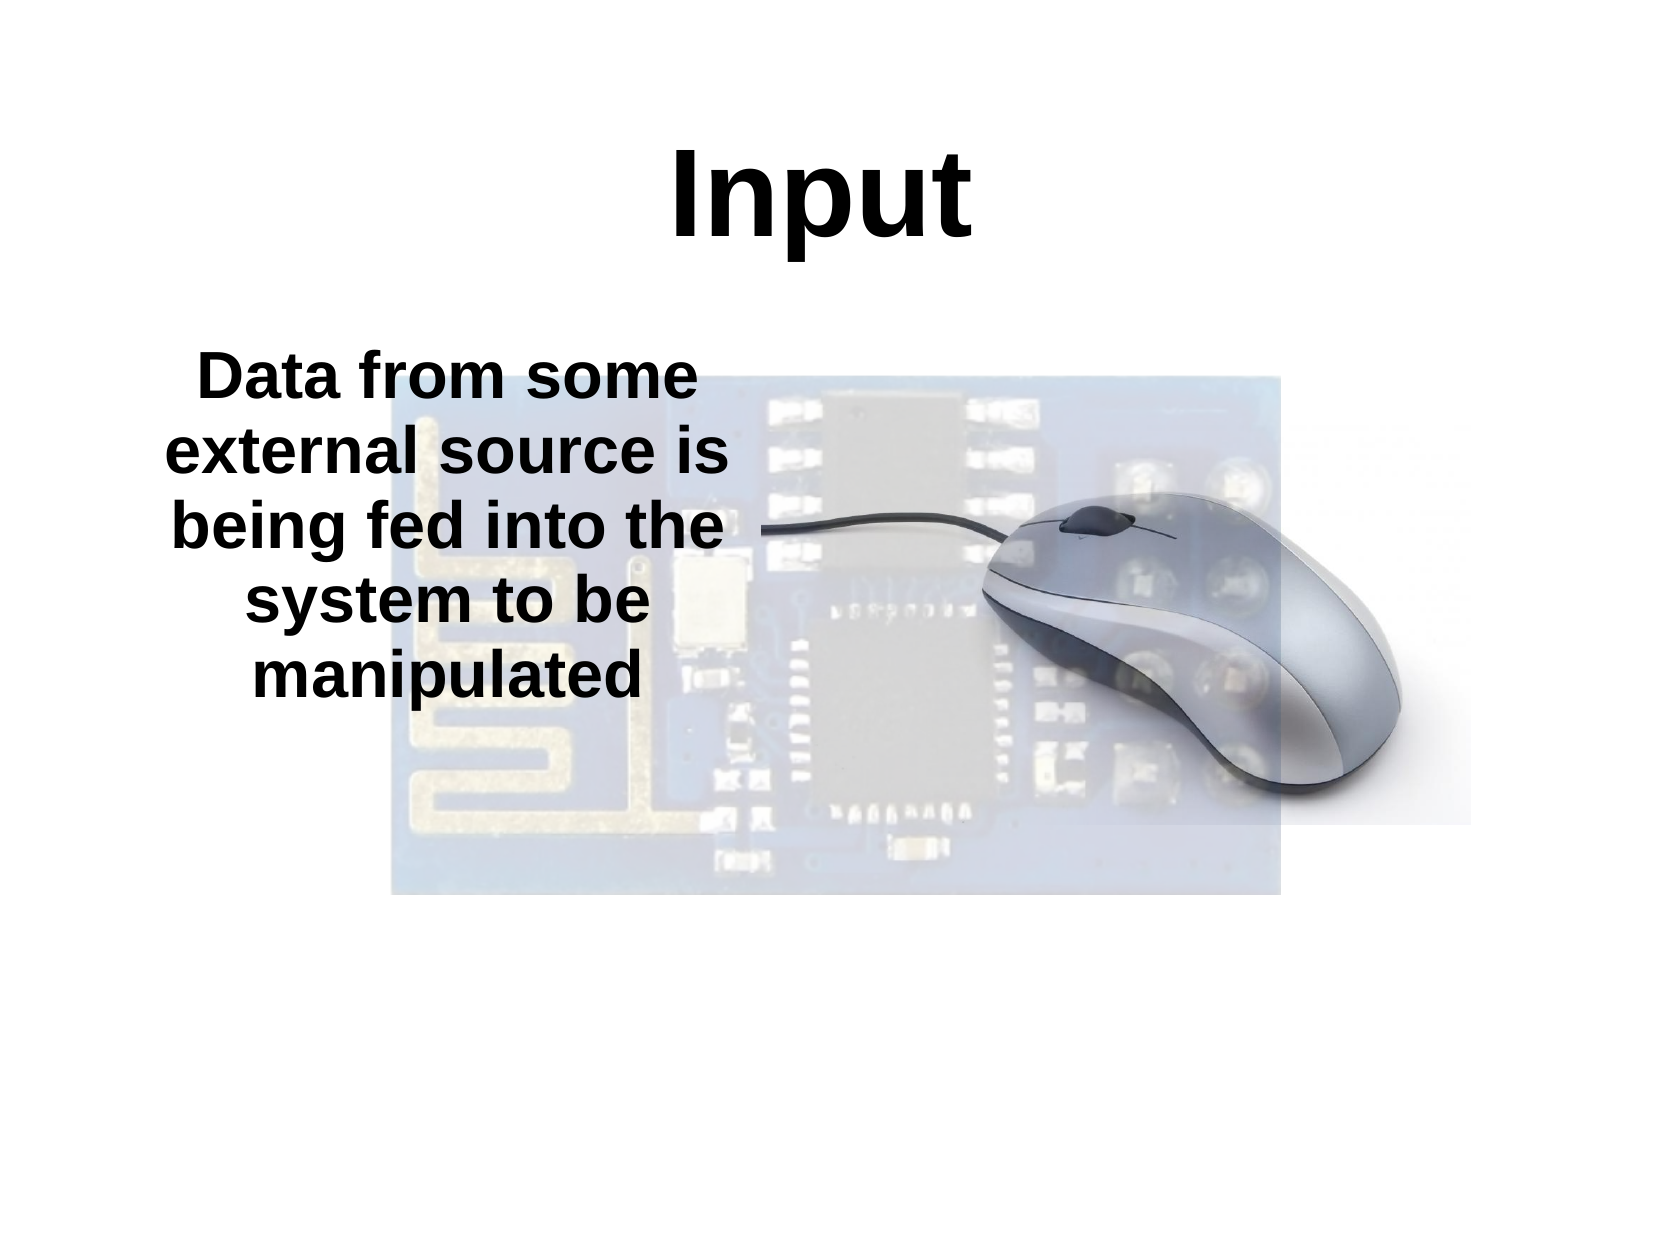

# Input
Data from some external source is being fed into the system to be manipulated